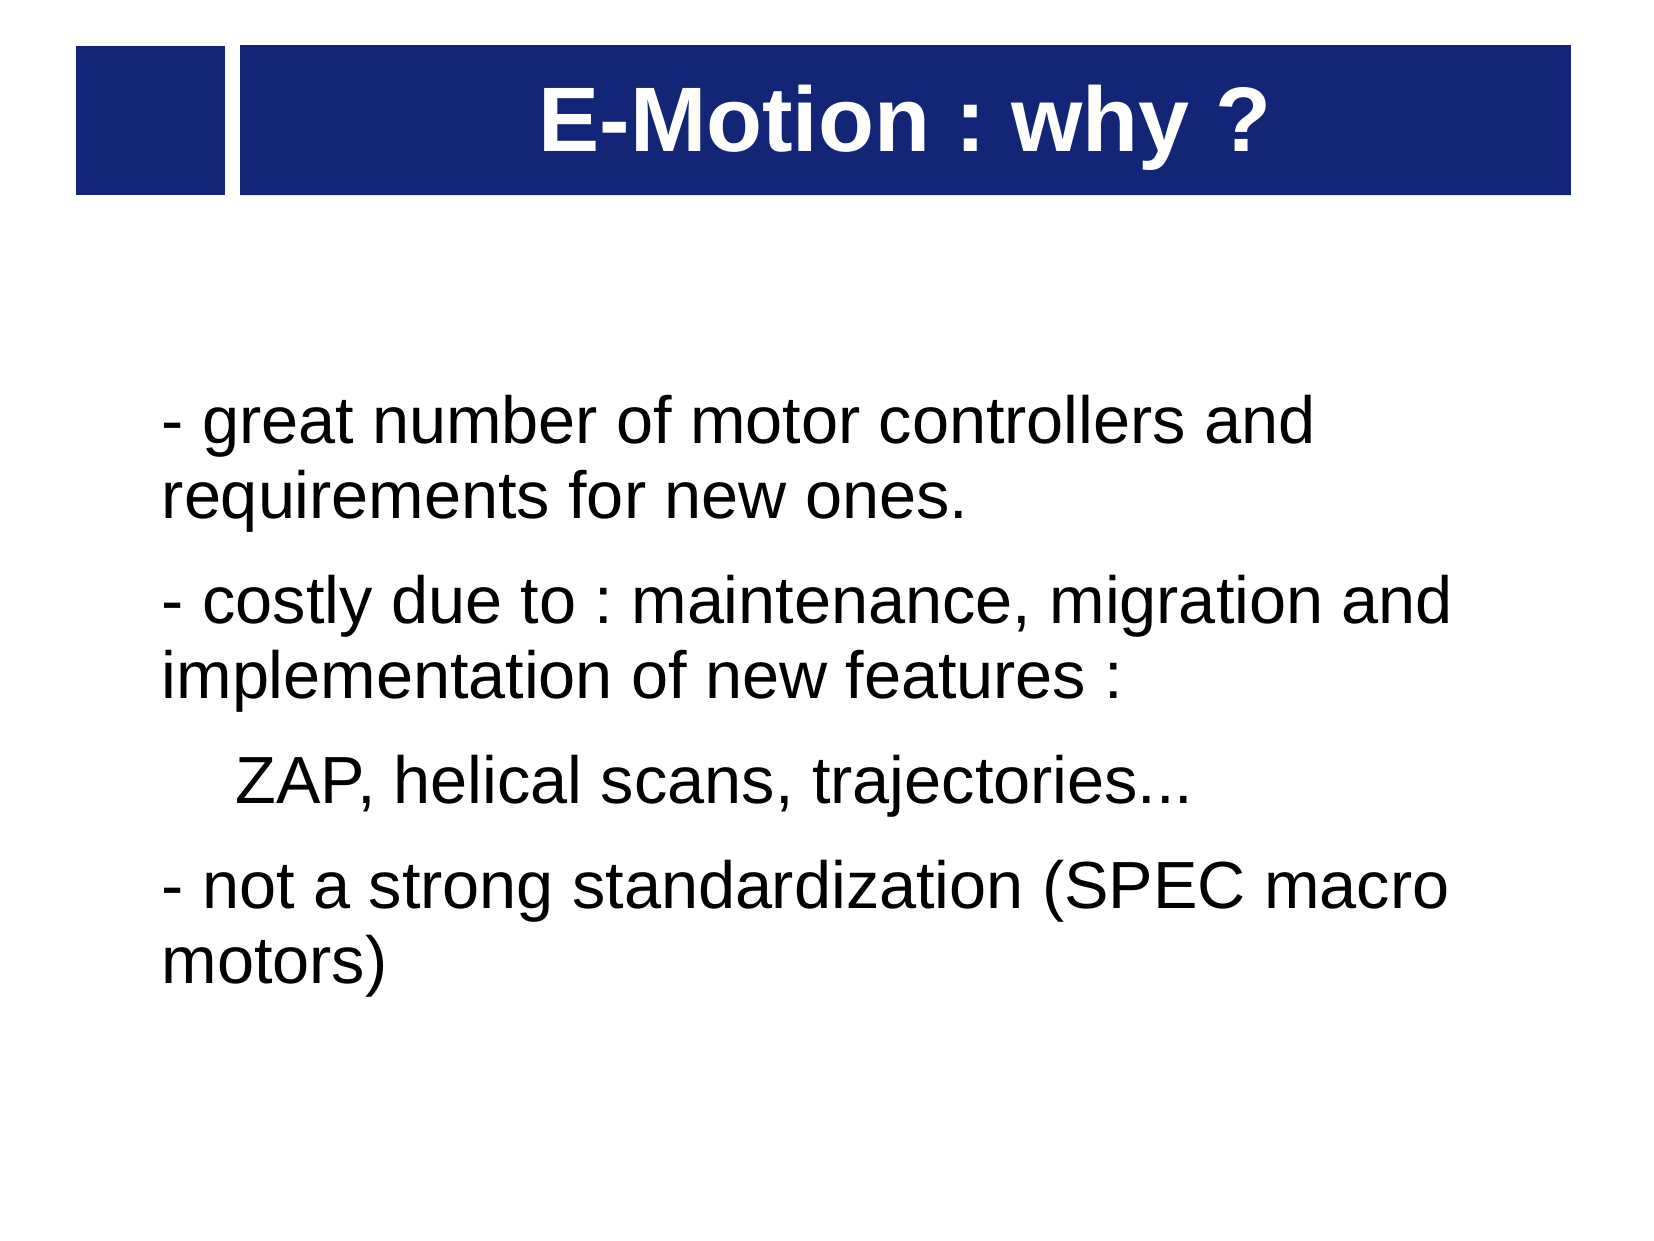

# E-Motion : why ?
- great number of motor controllers and requirements for new ones.
- costly due to : maintenance, migration and implementation of new features :
 ZAP, helical scans, trajectories...
- not a strong standardization (SPEC macro motors)